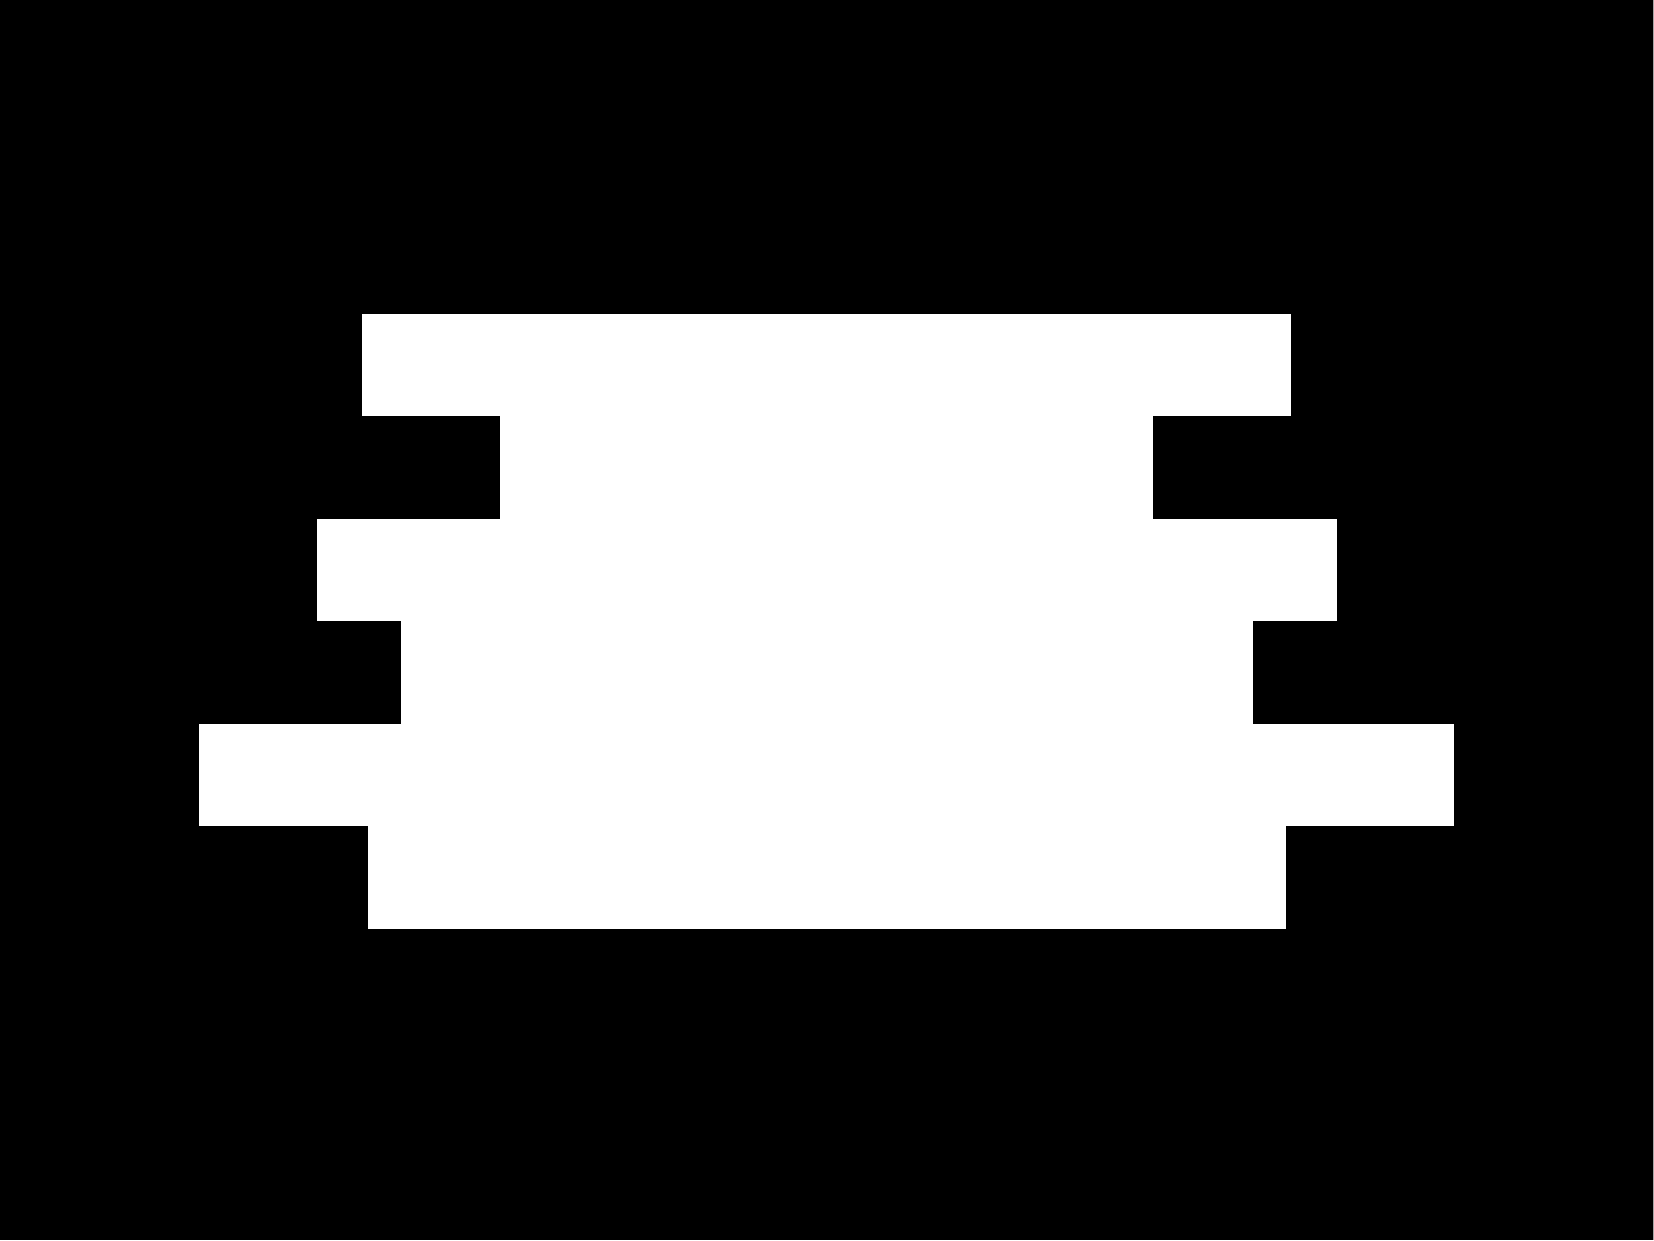

# Existe uma canção em
cada um de nós
Foi Deus quem escreveu
Pra Ele Mesmo ouvir
O inimigo quer tirar ela de mim
Mas serei fiel até o fim